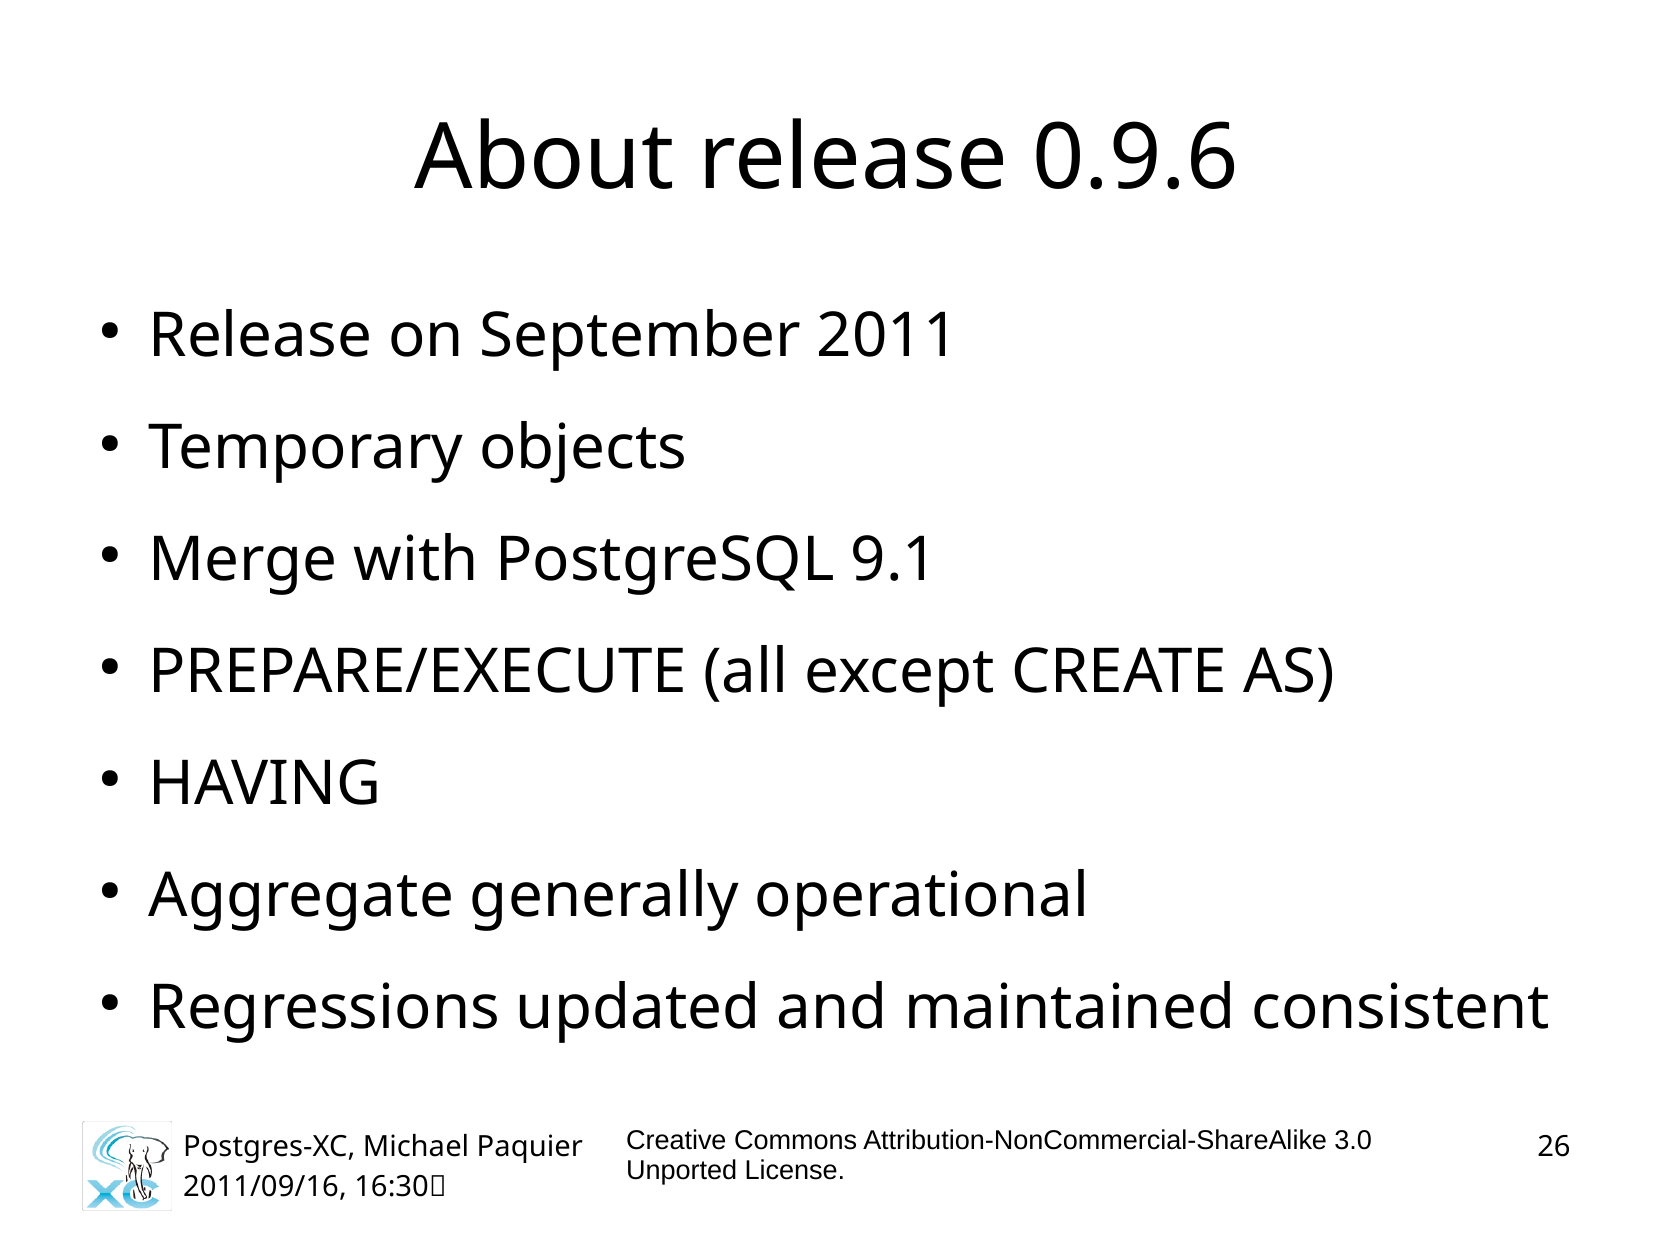

# About release 0.9.6
Release on September 2011
Temporary objects
Merge with PostgreSQL 9.1
PREPARE/EXECUTE (all except CREATE AS)
HAVING
Aggregate generally operational
Regressions updated and maintained consistent
26